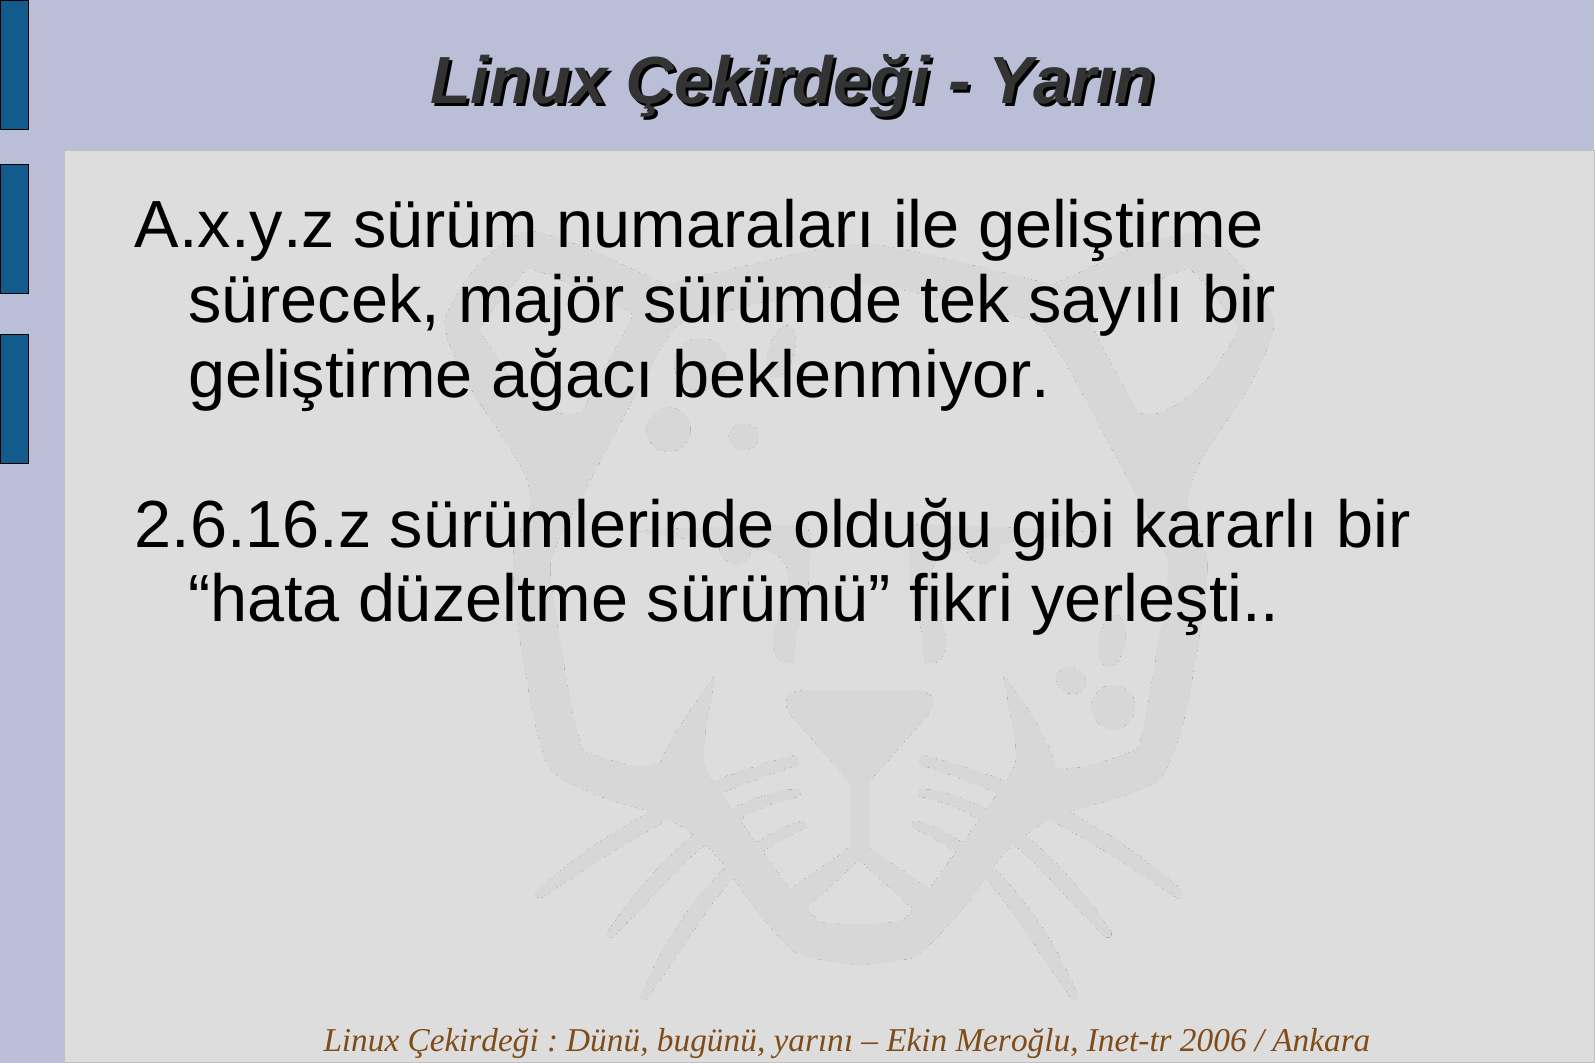

# Linux Çekirdeği - Yarın
A.x.y.z sürüm numaraları ile geliştirme sürecek, majör sürümde tek sayılı bir geliştirme ağacı beklenmiyor.
2.6.16.z sürümlerinde olduğu gibi kararlı bir “hata düzeltme sürümü” fikri yerleşti..